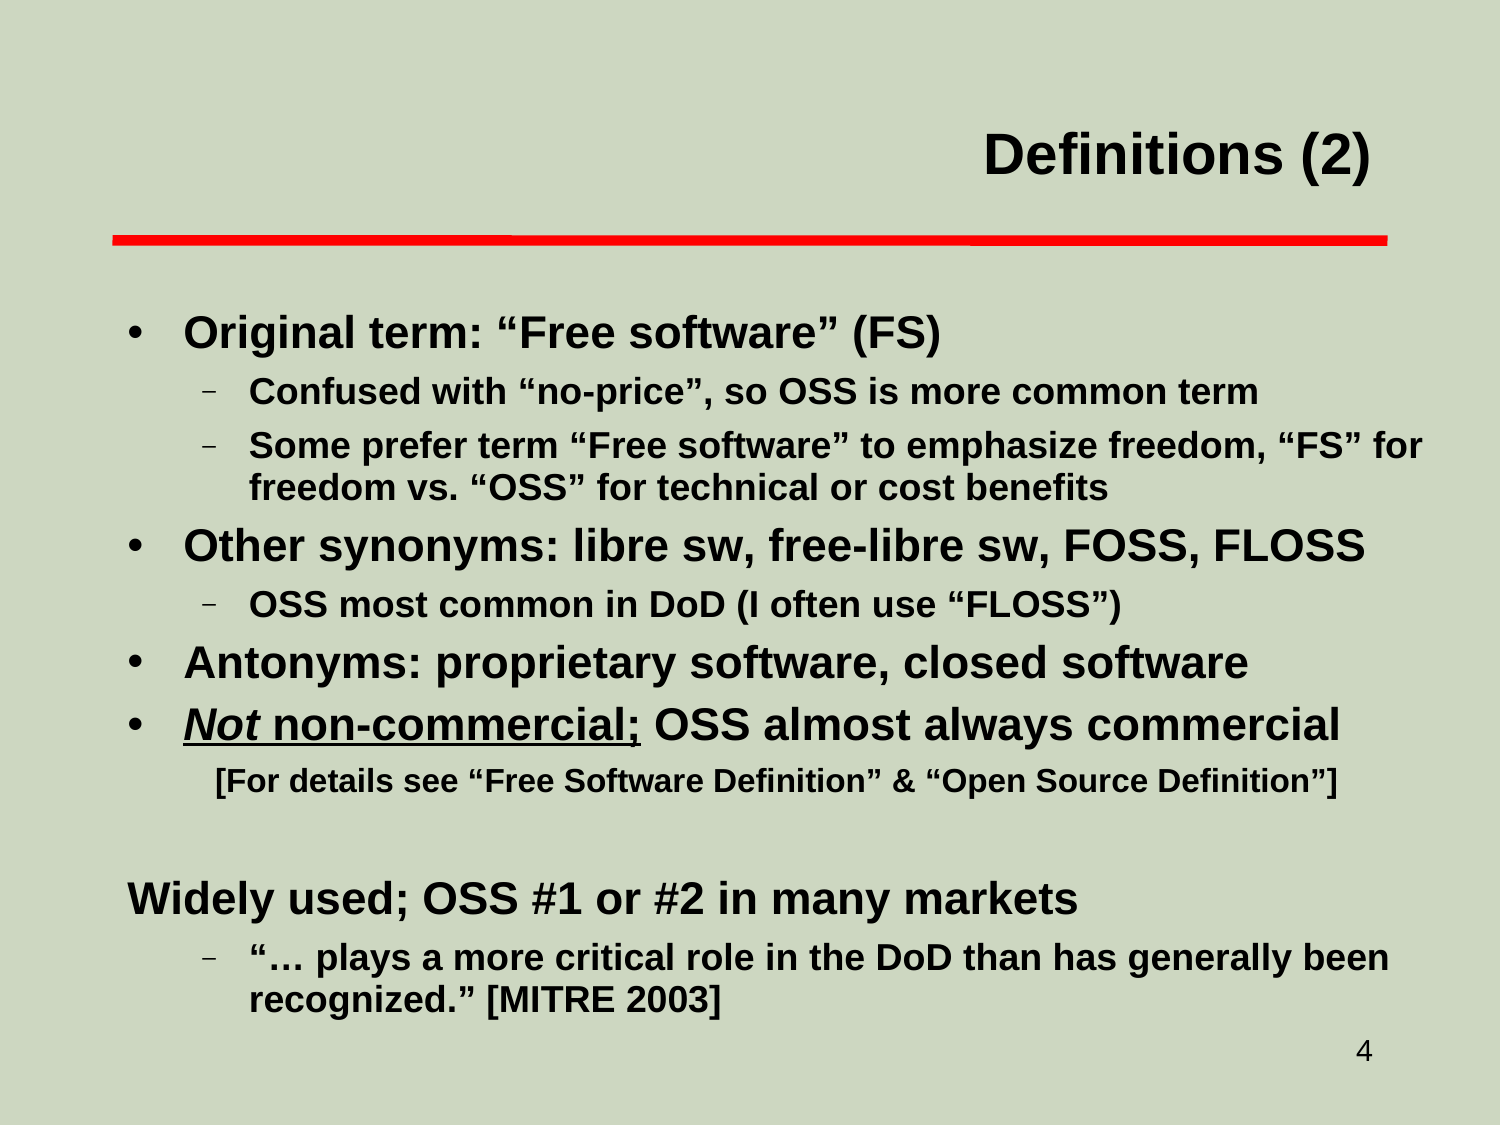

# Definitions (2)
Original term: “Free software” (FS)
Confused with “no-price”, so OSS is more common term
Some prefer term “Free software” to emphasize freedom, “FS” for freedom vs. “OSS” for technical or cost benefits
Other synonyms: libre sw, free-libre sw, FOSS, FLOSS
OSS most common in DoD (I often use “FLOSS”)
Antonyms: proprietary software, closed software
Not non-commercial; OSS almost always commercial
[For details see “Free Software Definition” & “Open Source Definition”]
Widely used; OSS #1 or #2 in many markets
“… plays a more critical role in the DoD than has generally been recognized.” [MITRE 2003]